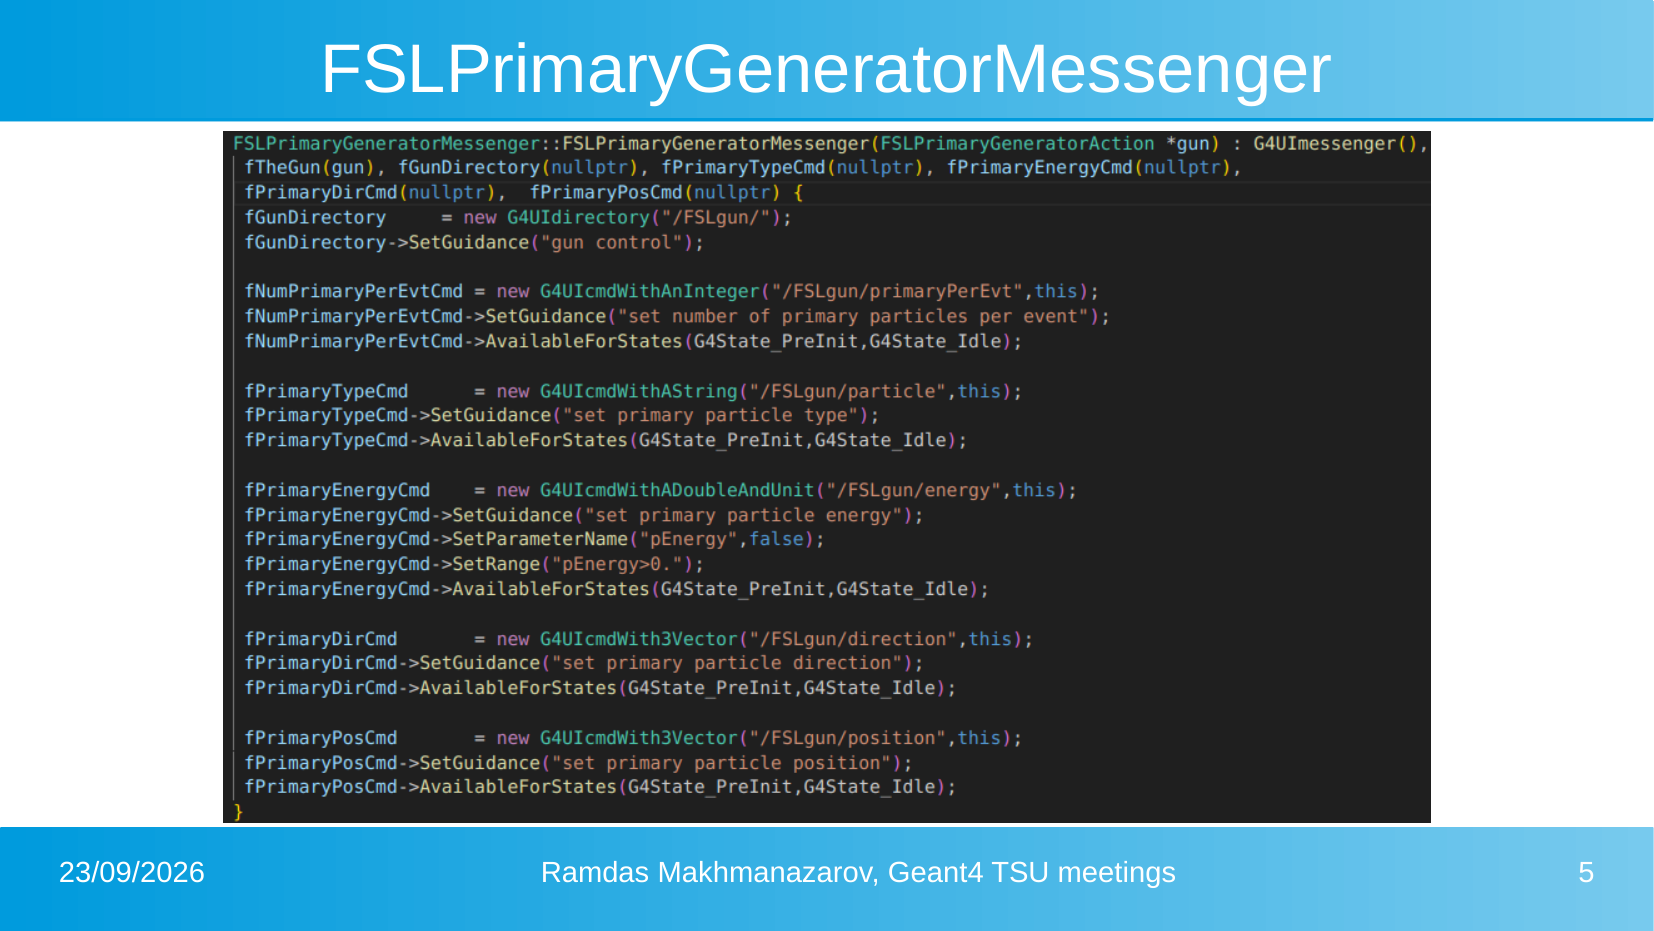

# FSLPrimaryGeneratorMessenger
Ramdas Makhmanazarov, Geant4 TSU meetings
5